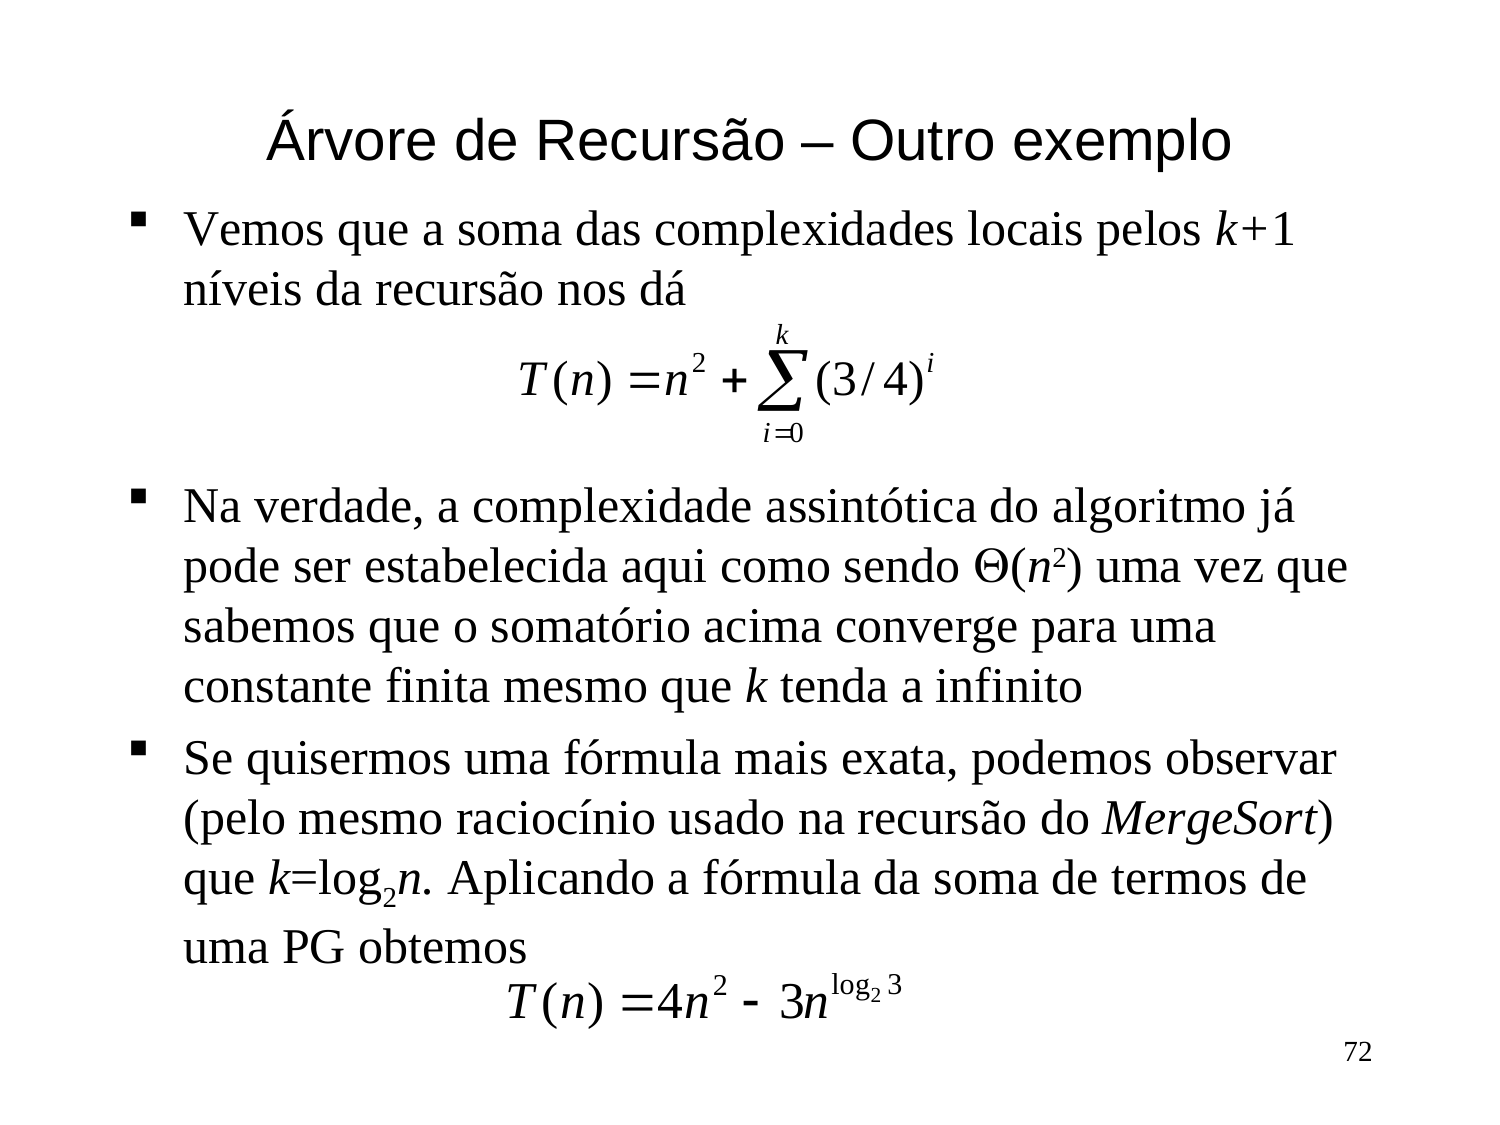

# Árvore de Recursão – Outro exemplo
Vemos que a soma das complexidades locais pelos k+1 níveis da recursão nos dá
Na verdade, a complexidade assintótica do algoritmo já pode ser estabelecida aqui como sendo (n2) uma vez que sabemos que o somatório acima converge para uma constante finita mesmo que k tenda a infinito
Se quisermos uma fórmula mais exata, podemos observar (pelo mesmo raciocínio usado na recursão do MergeSort) que k=log2n. Aplicando a fórmula da soma de termos de uma PG obtemos
72